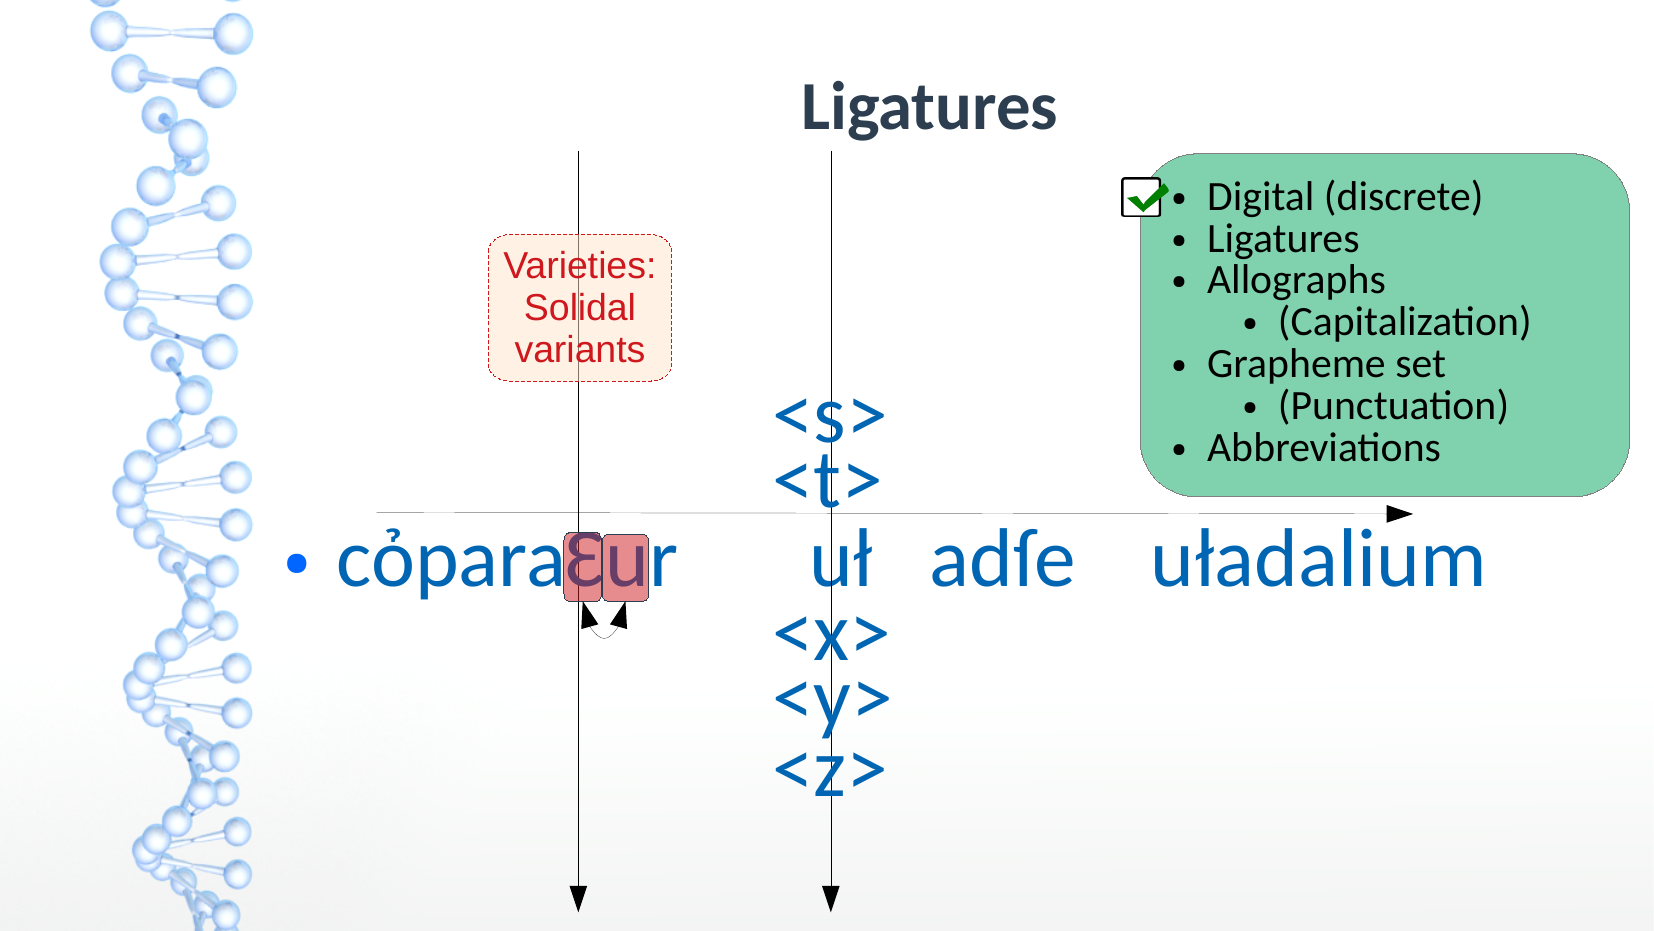

# Ligatures
Digital (discrete)
Ligatures
Allographs
(Capitalization)
Grapheme set
(Punctuation)
Abbreviations
Varieties:
Solidal
variants
<s>
<t>
cỏparaƐur uł adſe uładalium
<x>
<y>
<z>